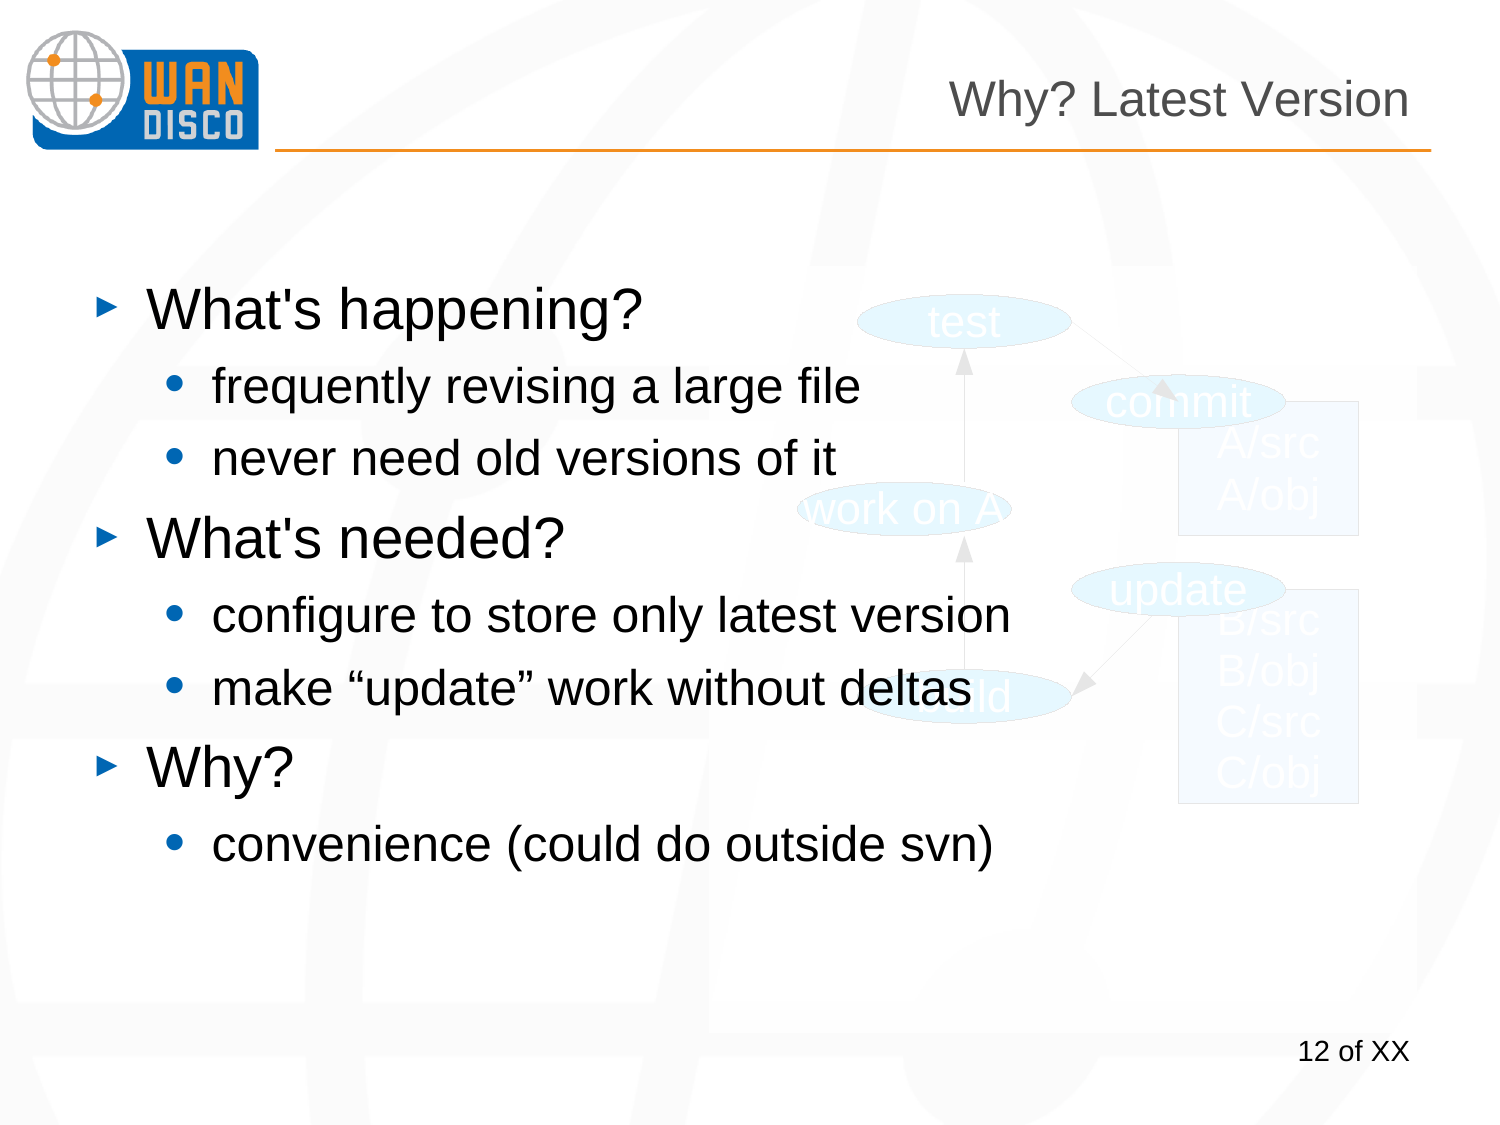

# Why? Latest Version
What's happening?
frequently revising a large file
never need old versions of it
What's needed?
configure to store only latest version
make “update” work without deltas
Why?
convenience (could do outside svn)
test
commit
A/src
A/obj
work on A
update
B/src
B/obj
C/src
C/obj
build
12